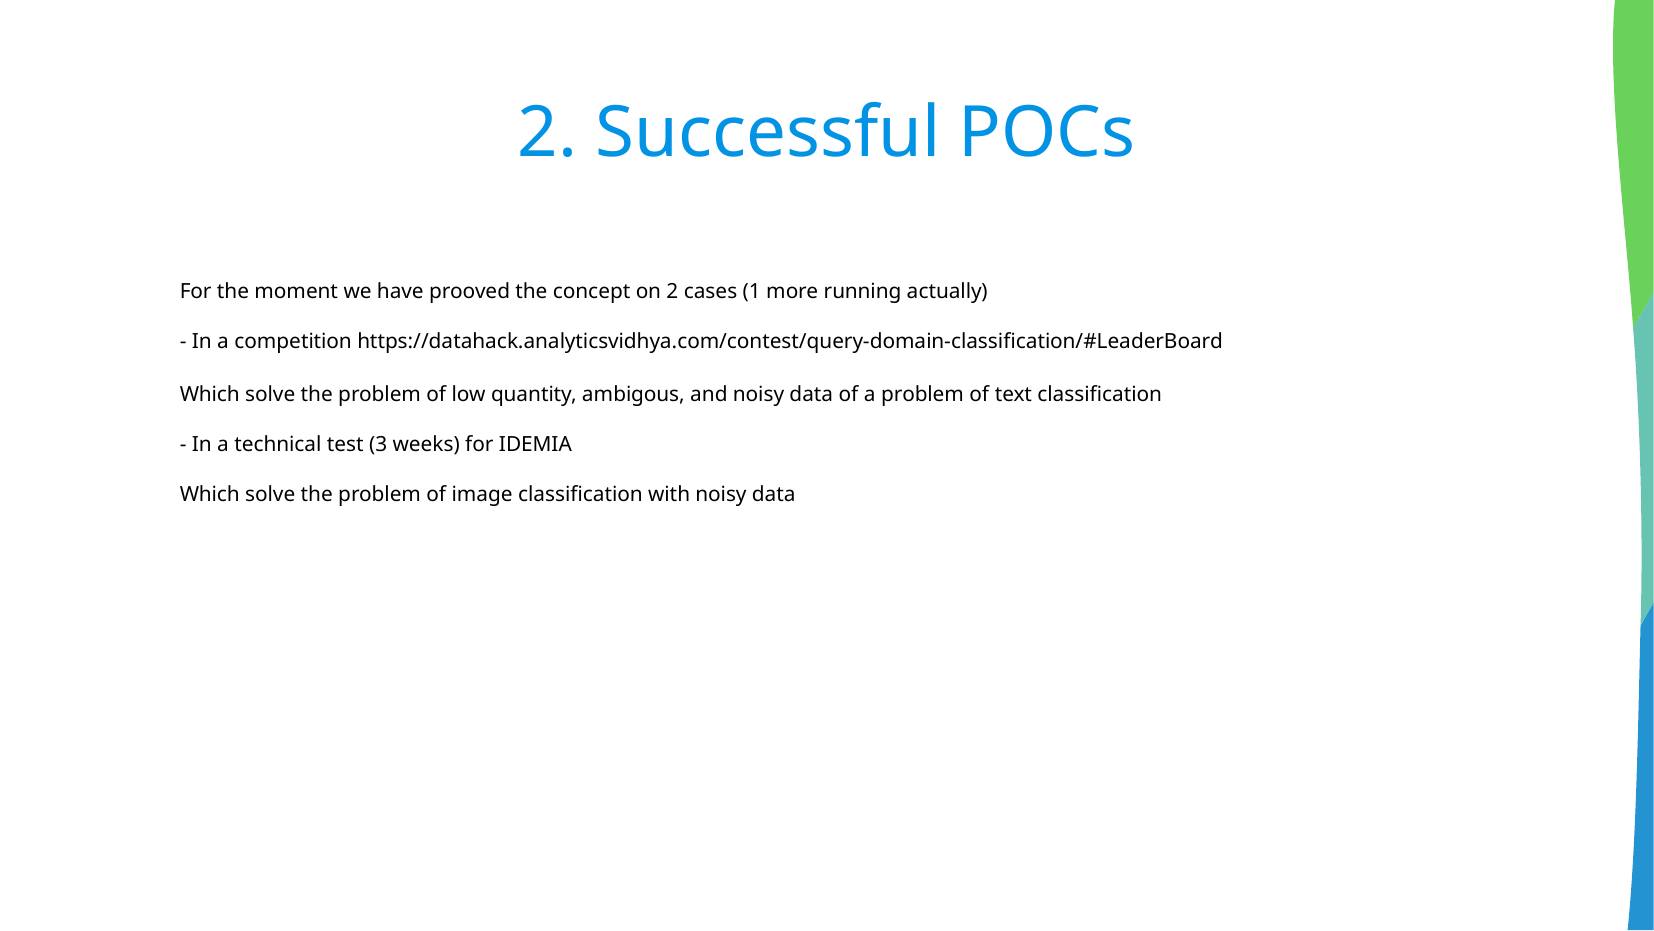

2. Successful POCs
For the moment we have prooved the concept on 2 cases (1 more running actually)
- In a competition https://datahack.analyticsvidhya.com/contest/query-domain-classification/#LeaderBoard
Which solve the problem of low quantity, ambigous, and noisy data of a problem of text classification
- In a technical test (3 weeks) for IDEMIA
Which solve the problem of image classification with noisy data